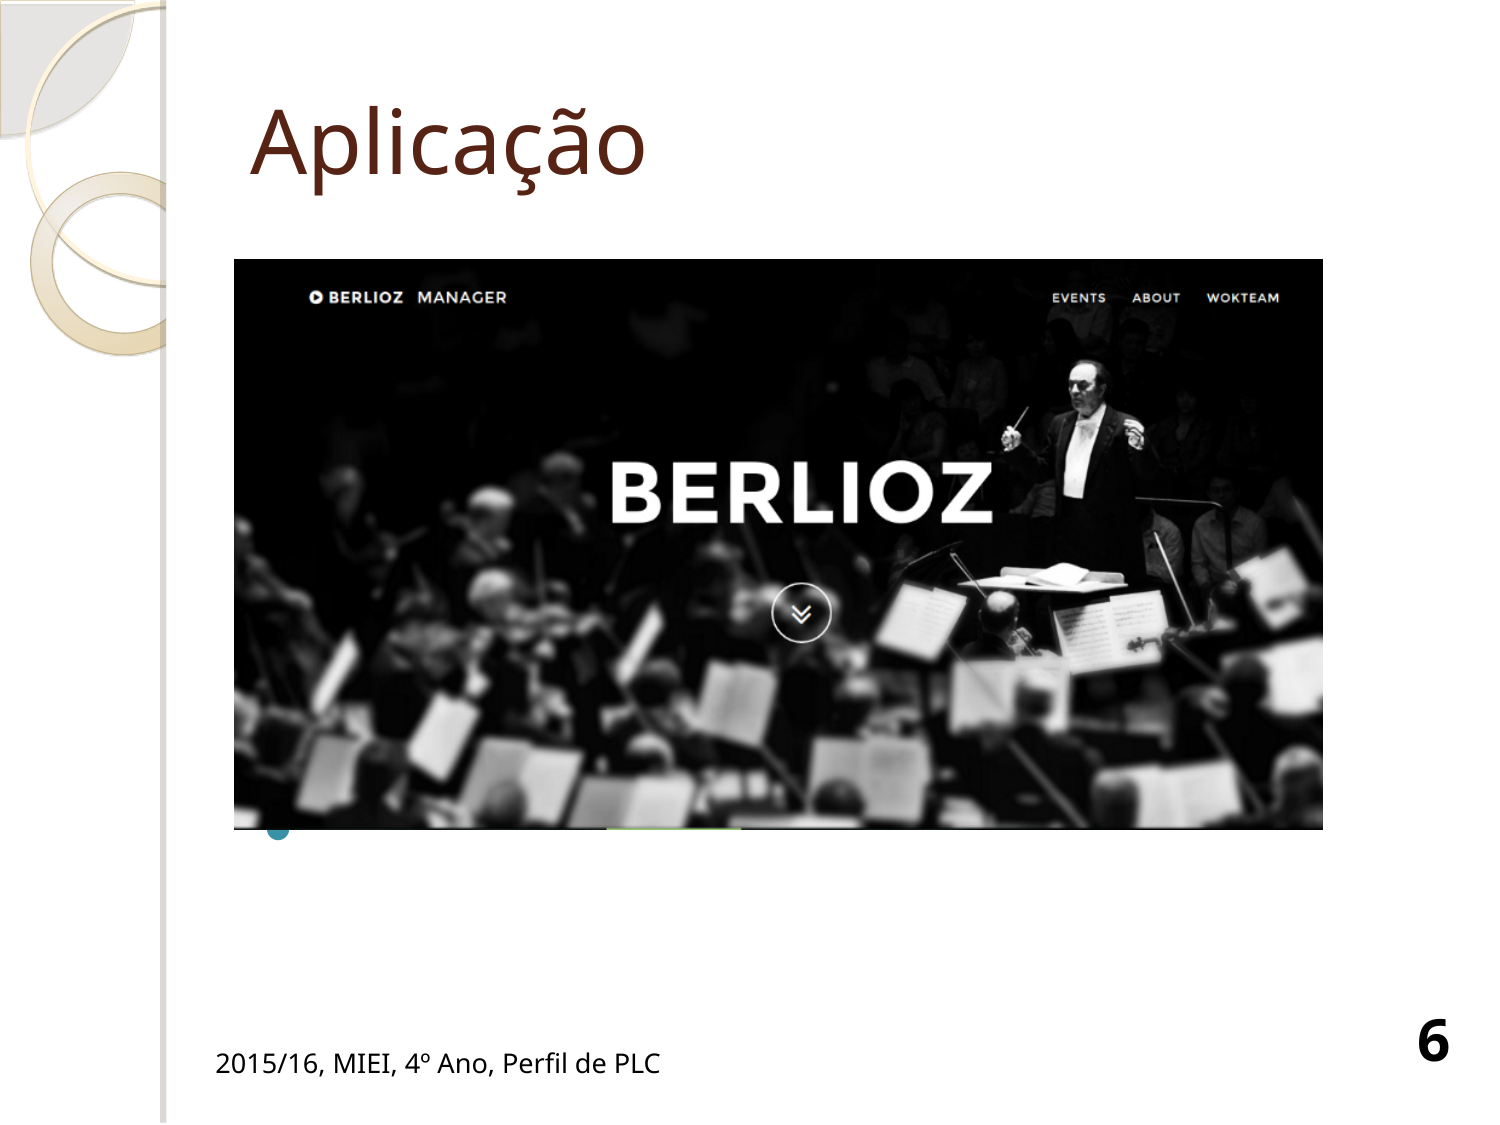

# Aplicação
6
2015/16, MIEI, 4º Ano, Perfil de PLC